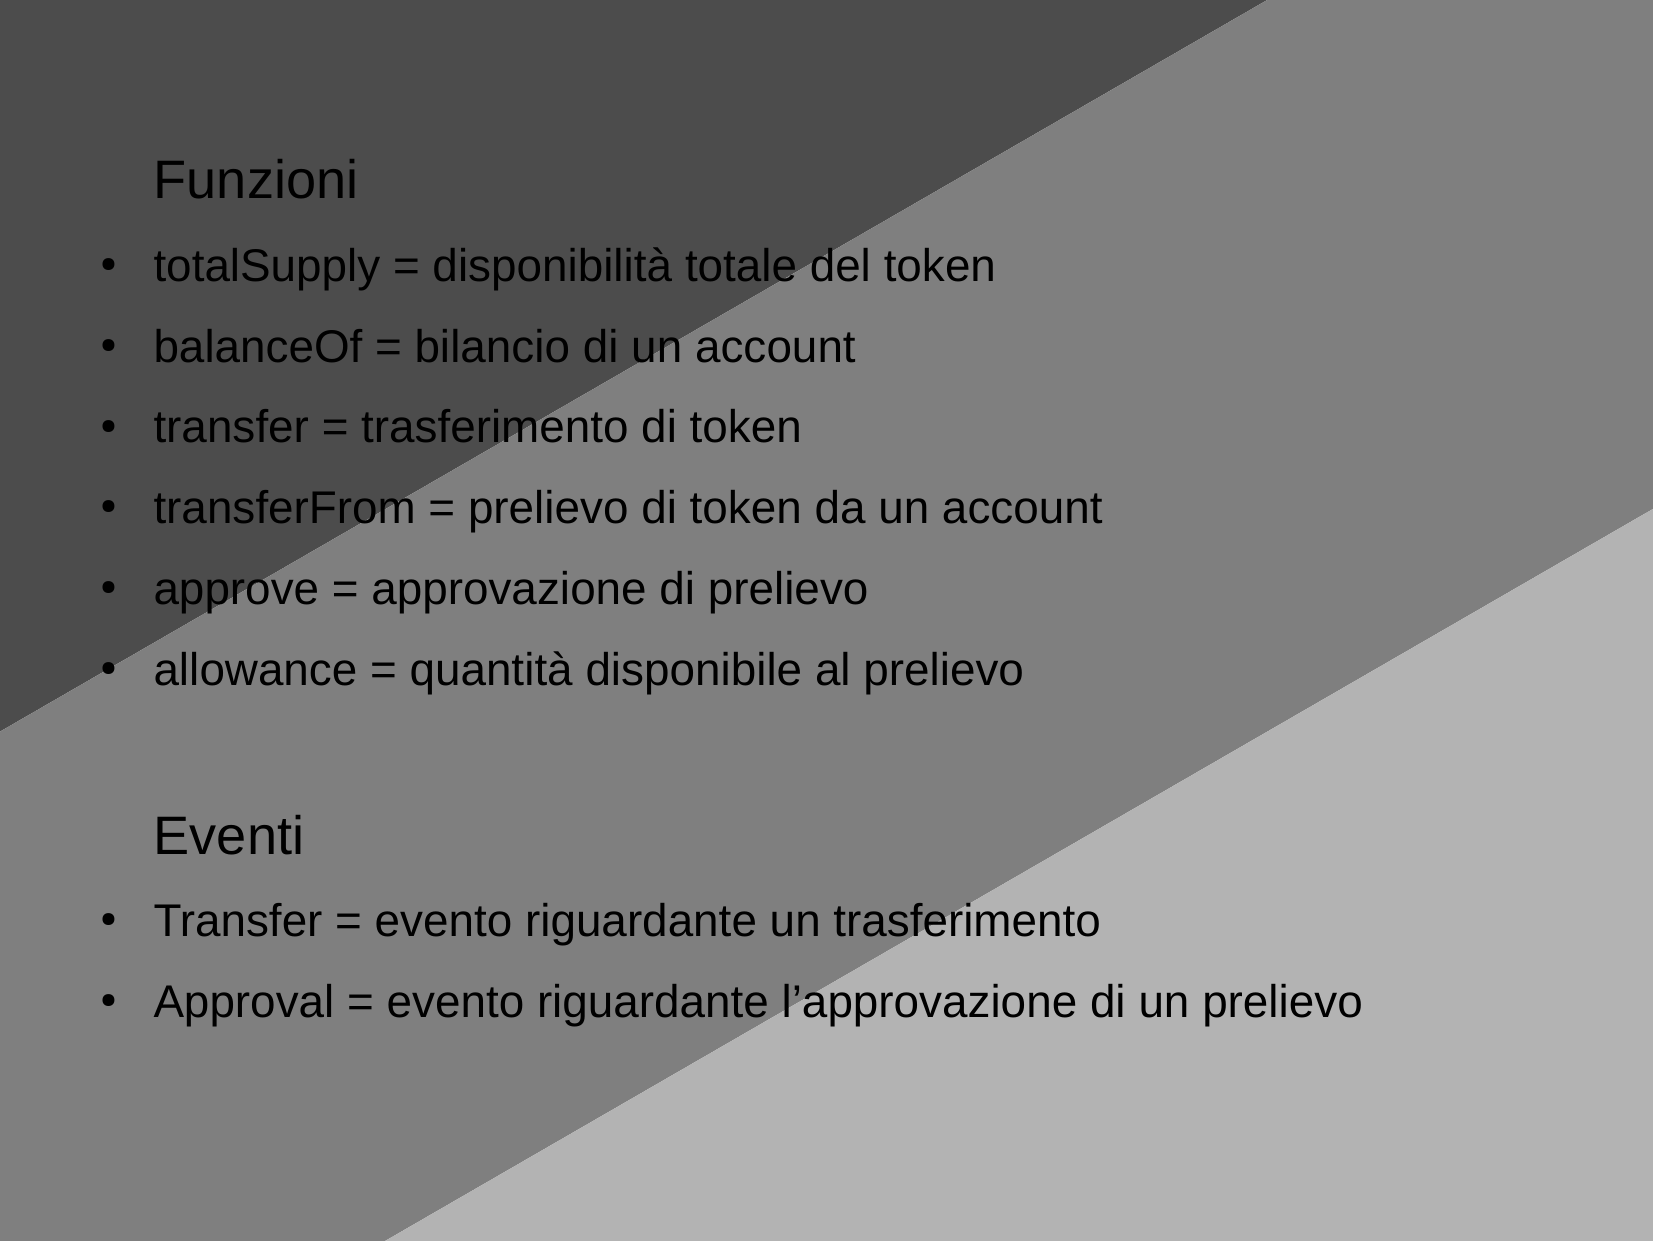

# Funzioni
totalSupply = disponibilità totale del token
balanceOf = bilancio di un account
transfer = trasferimento di token
transferFrom = prelievo di token da un account
approve = approvazione di prelievo
allowance = quantità disponibile al prelievo
Eventi
Transfer = evento riguardante un trasferimento
Approval = evento riguardante l’approvazione di un prelievo